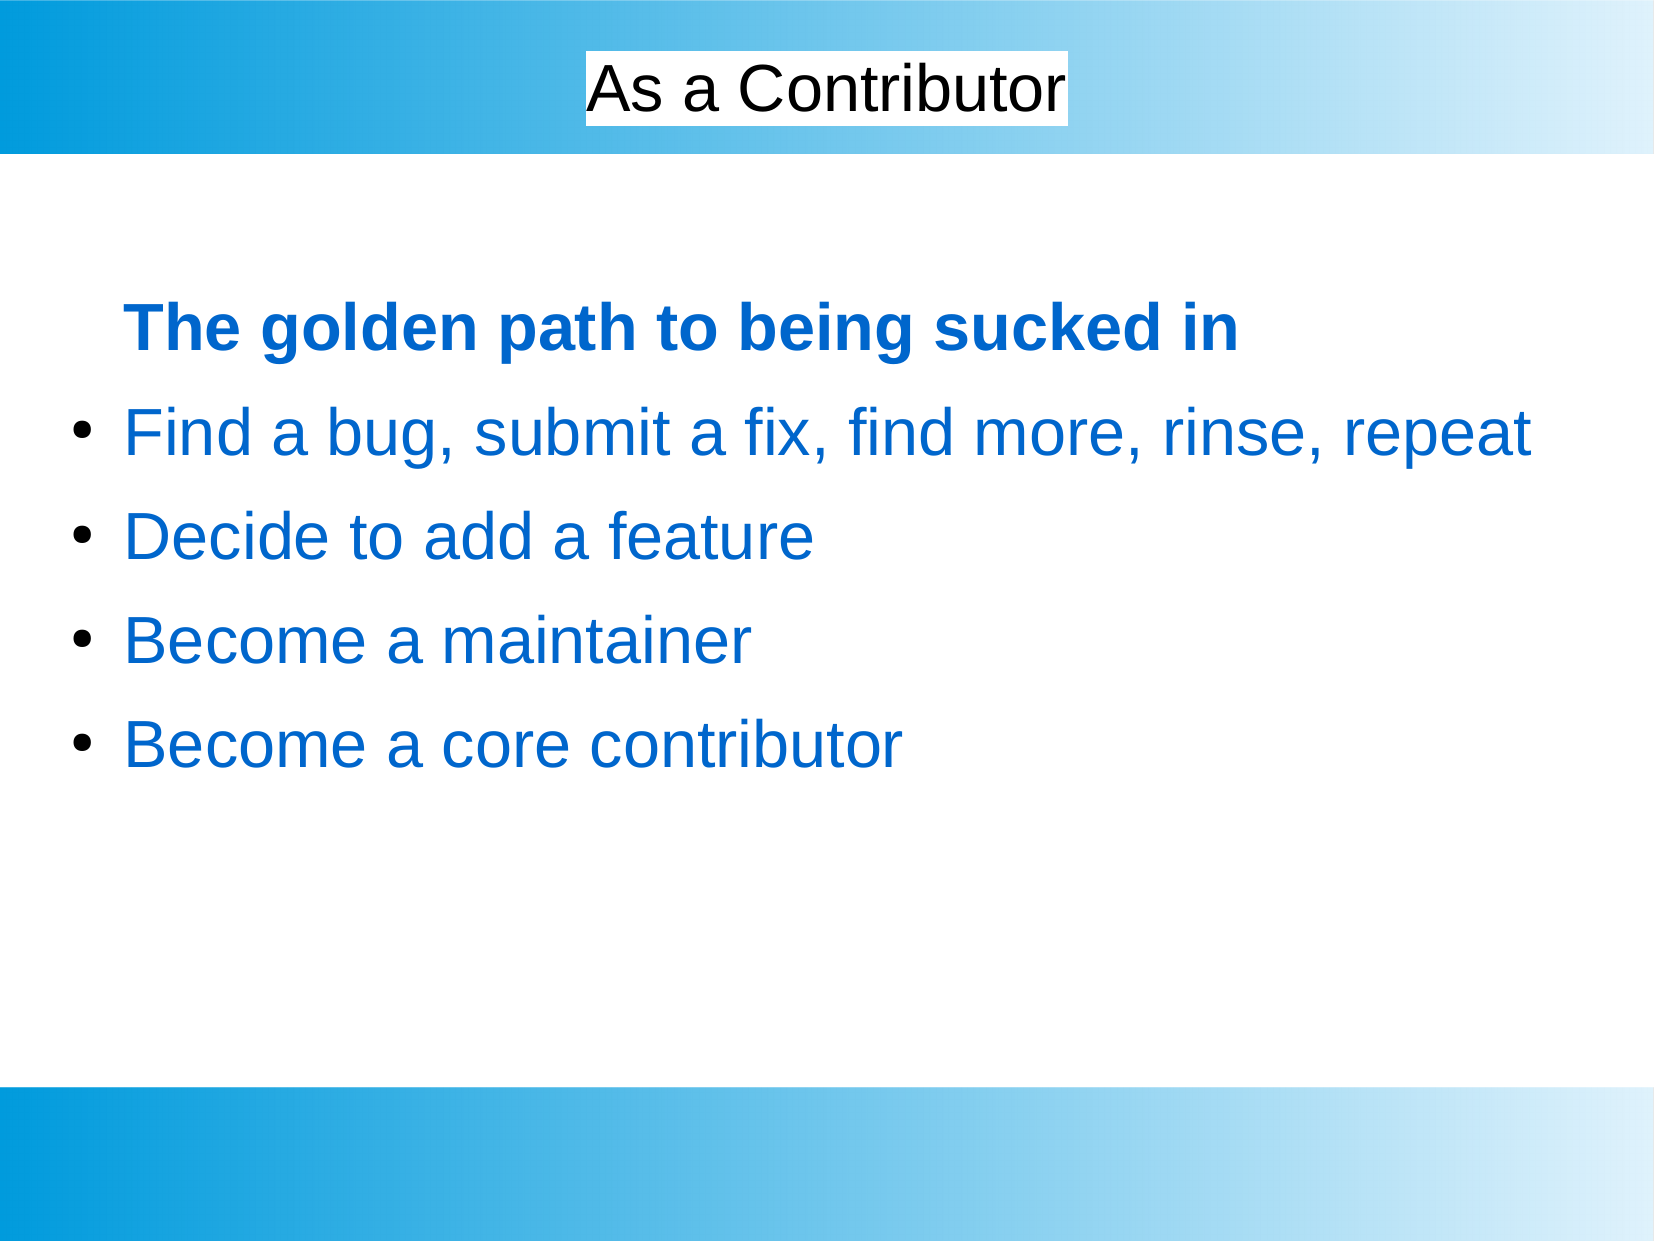

As a Contributor
# The golden path to being sucked in
Find a bug, submit a fix, find more, rinse, repeat
Decide to add a feature
Become a maintainer
Become a core contributor